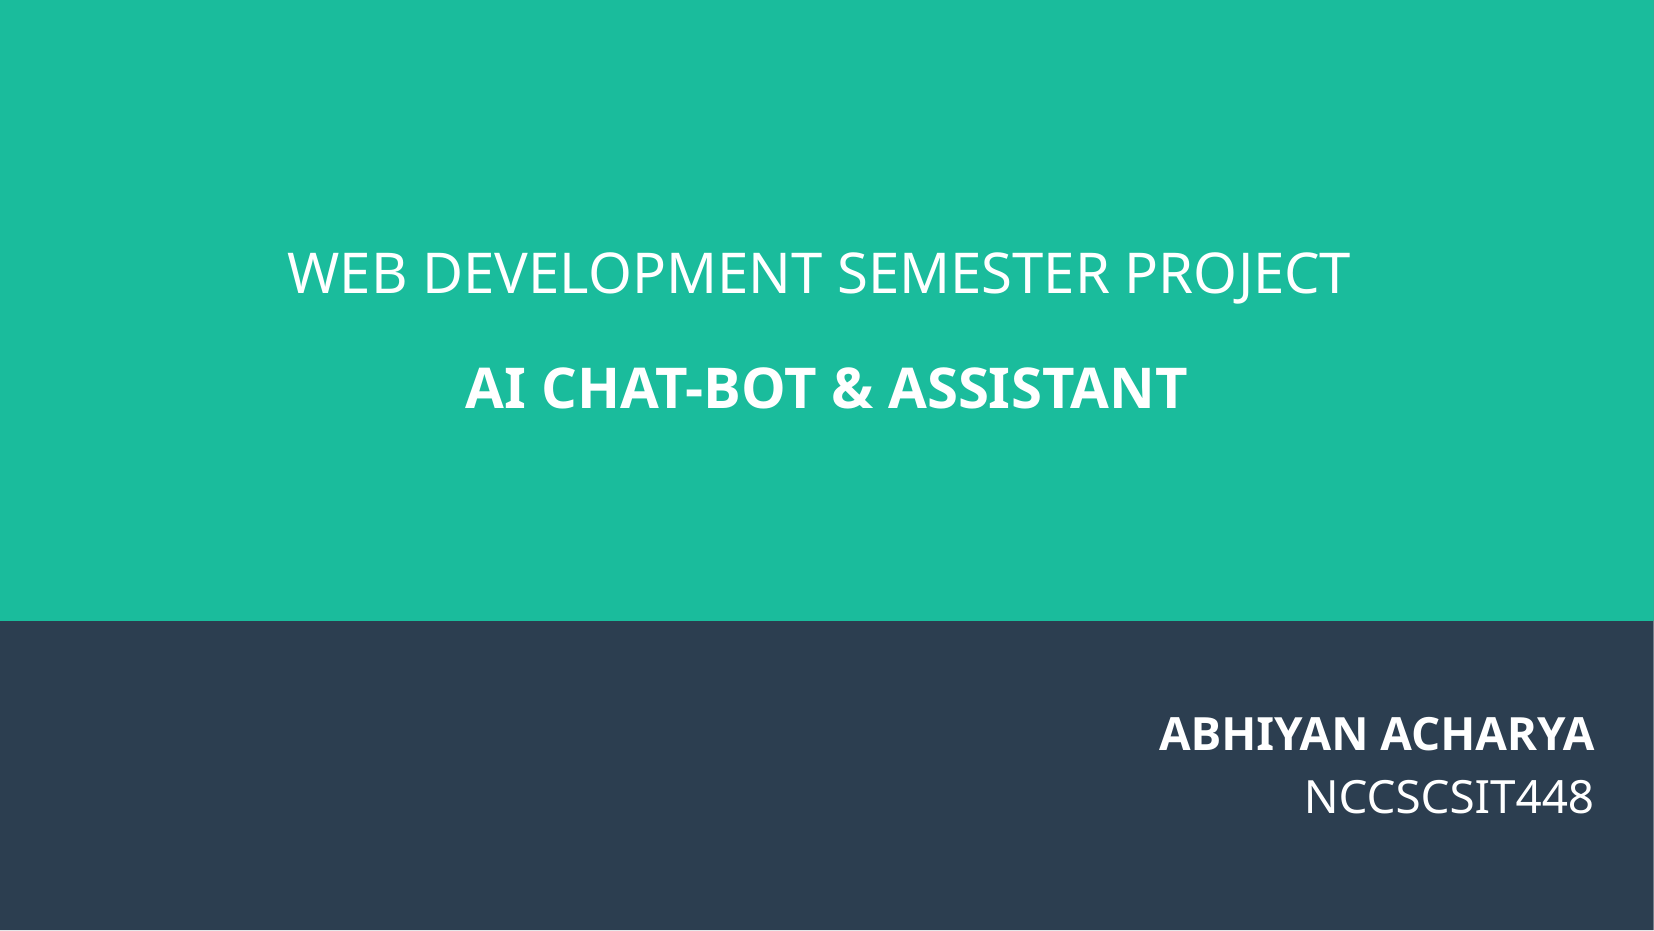

# WEB DEVELOPMENT SEMESTER PROJECT AI CHAT-BOT & ASSISTANT
ABHIYAN ACHARYA
NCCSCSIT448